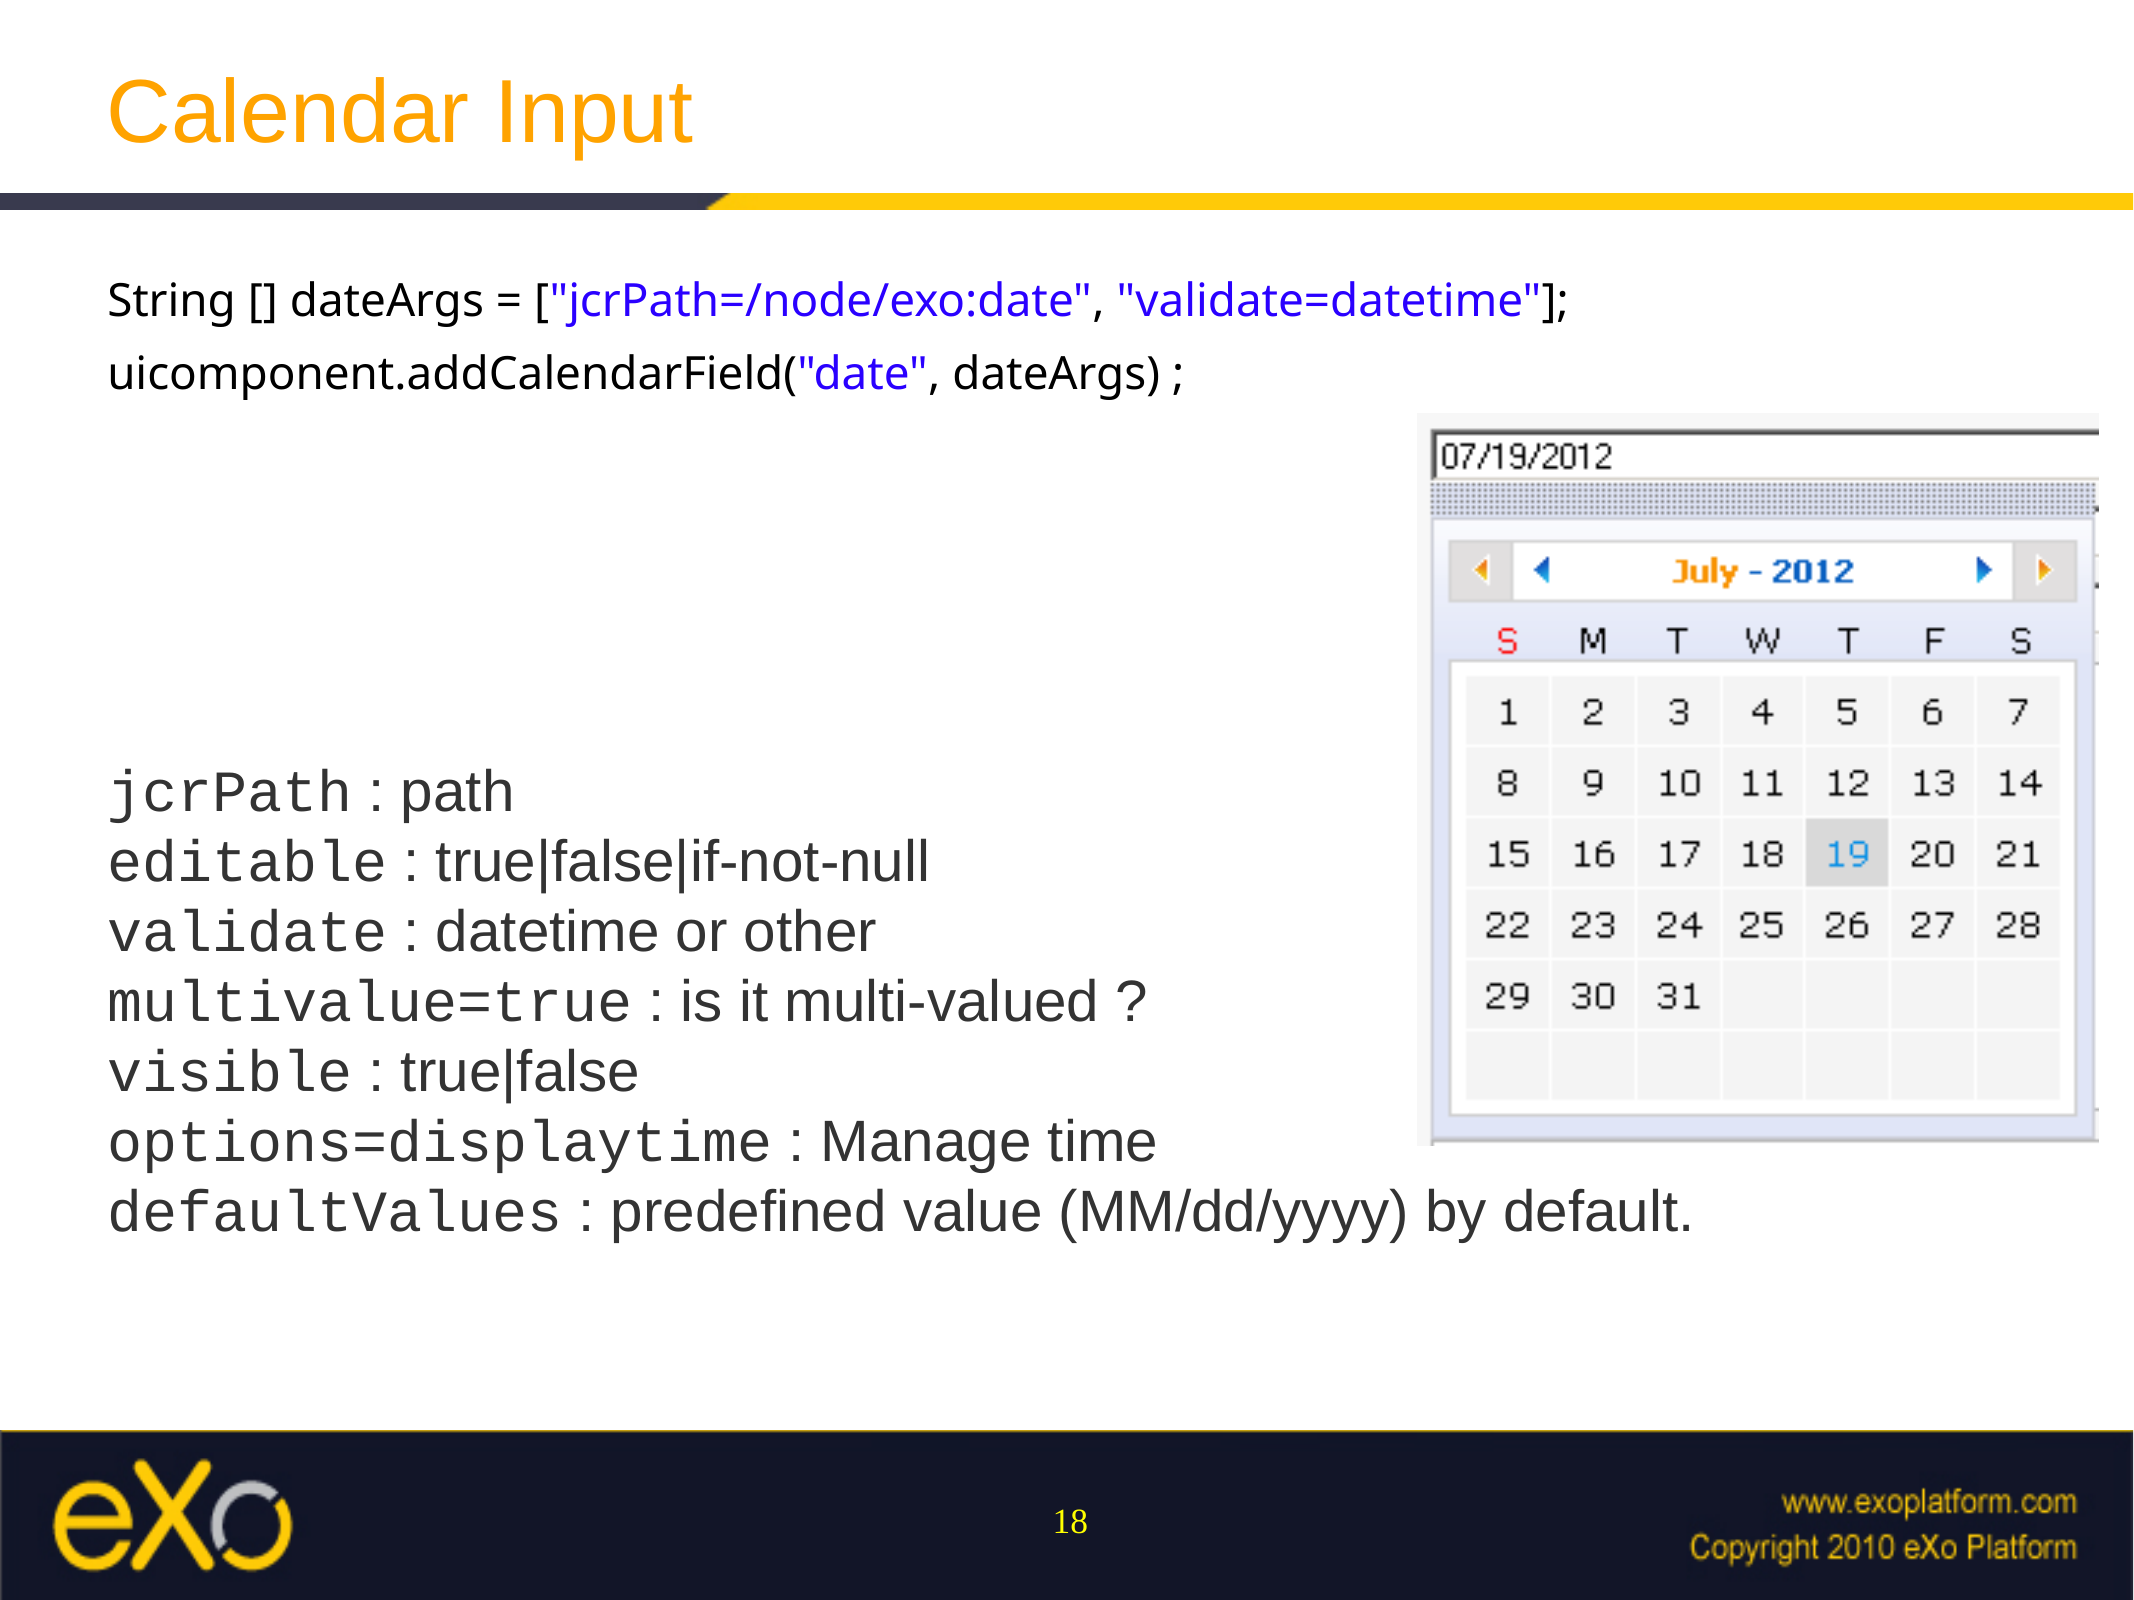

# Calendar Input
String [] dateArgs = ["jcrPath=/node/exo:date", "validate=datetime"];
uicomponent.addCalendarField("date", dateArgs) ;
jcrPath : path
editable : true|false|if-not-null
validate : datetime or other
multivalue=true : is it multi-valued ?
visible : true|false
options=displaytime : Manage time
defaultValues : predefined value (MM/dd/yyyy) by default.